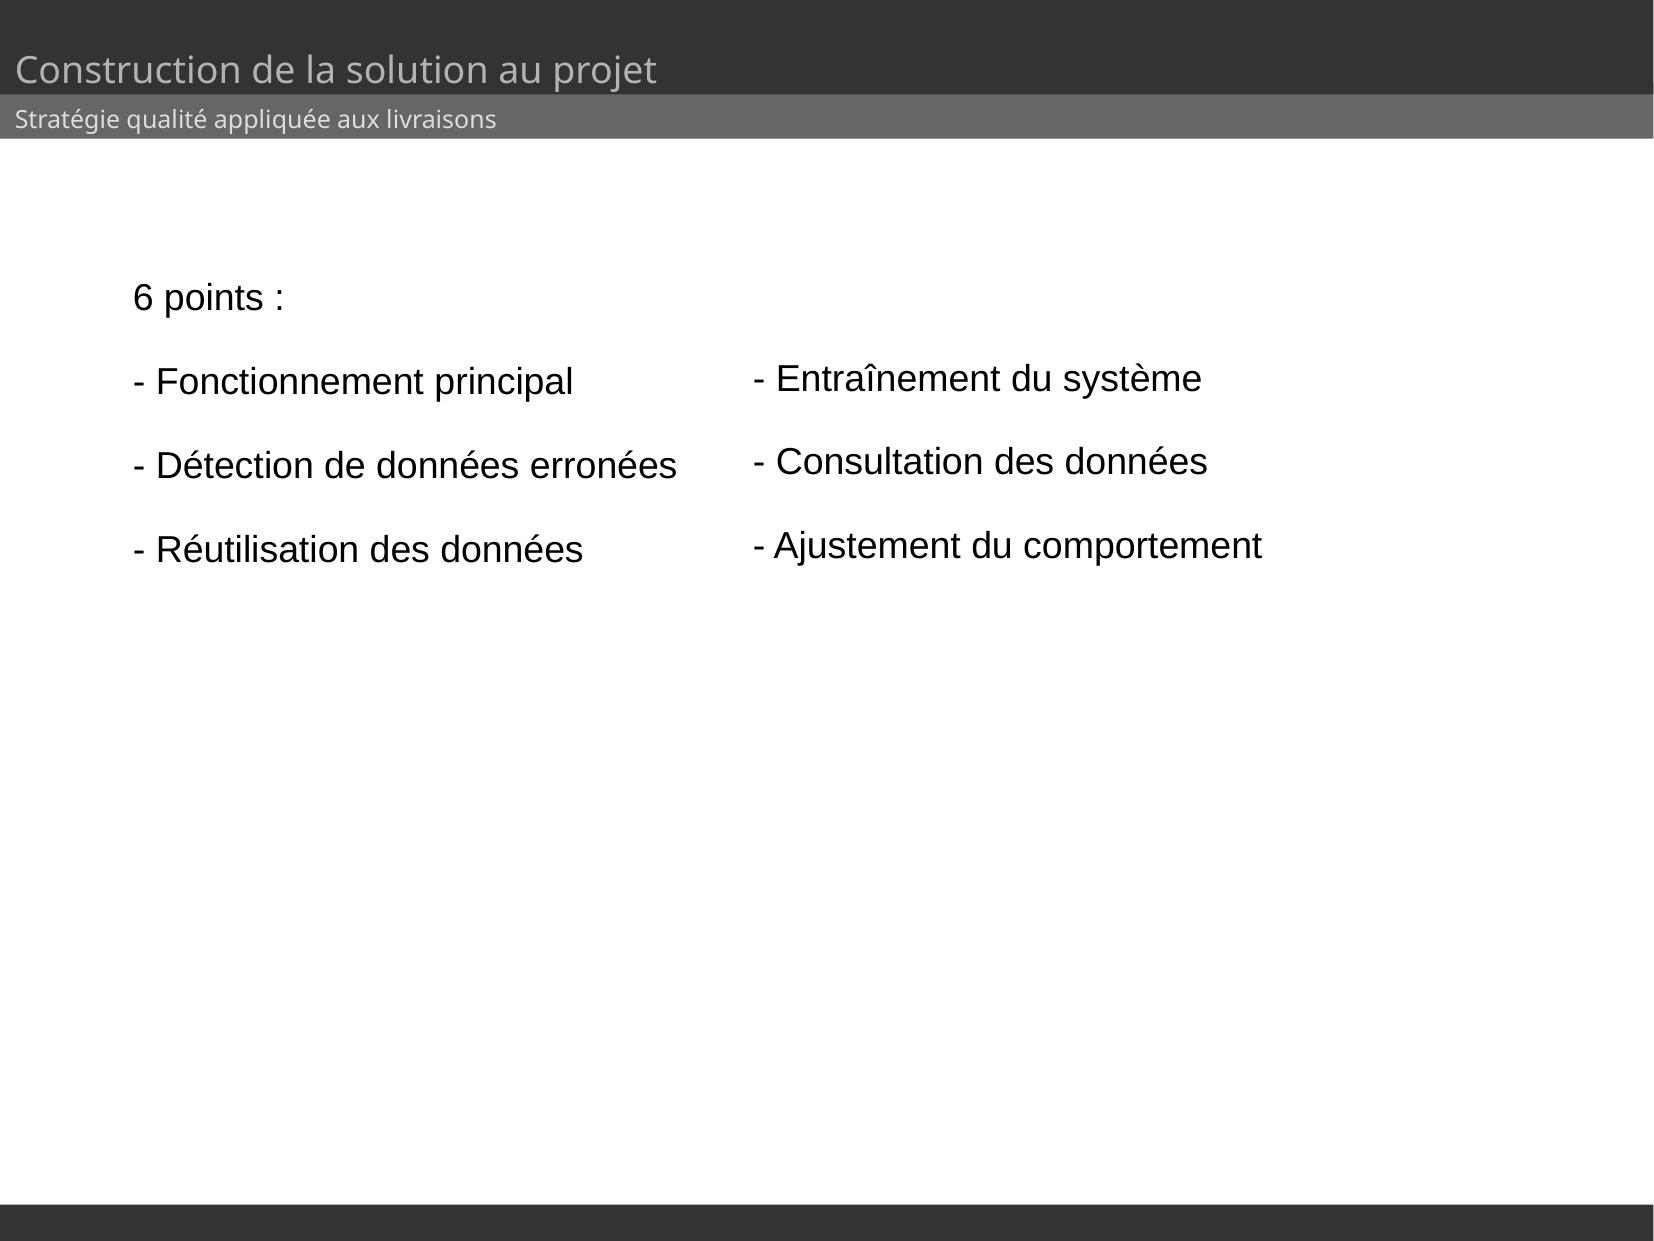

Construction de la solution au projet
Stratégie qualité appliquée aux livraisons
6 points :
- Fonctionnement principal
- Détection de données erronées
- Réutilisation des données
- Entraînement du système
- Consultation des données
- Ajustement du comportement